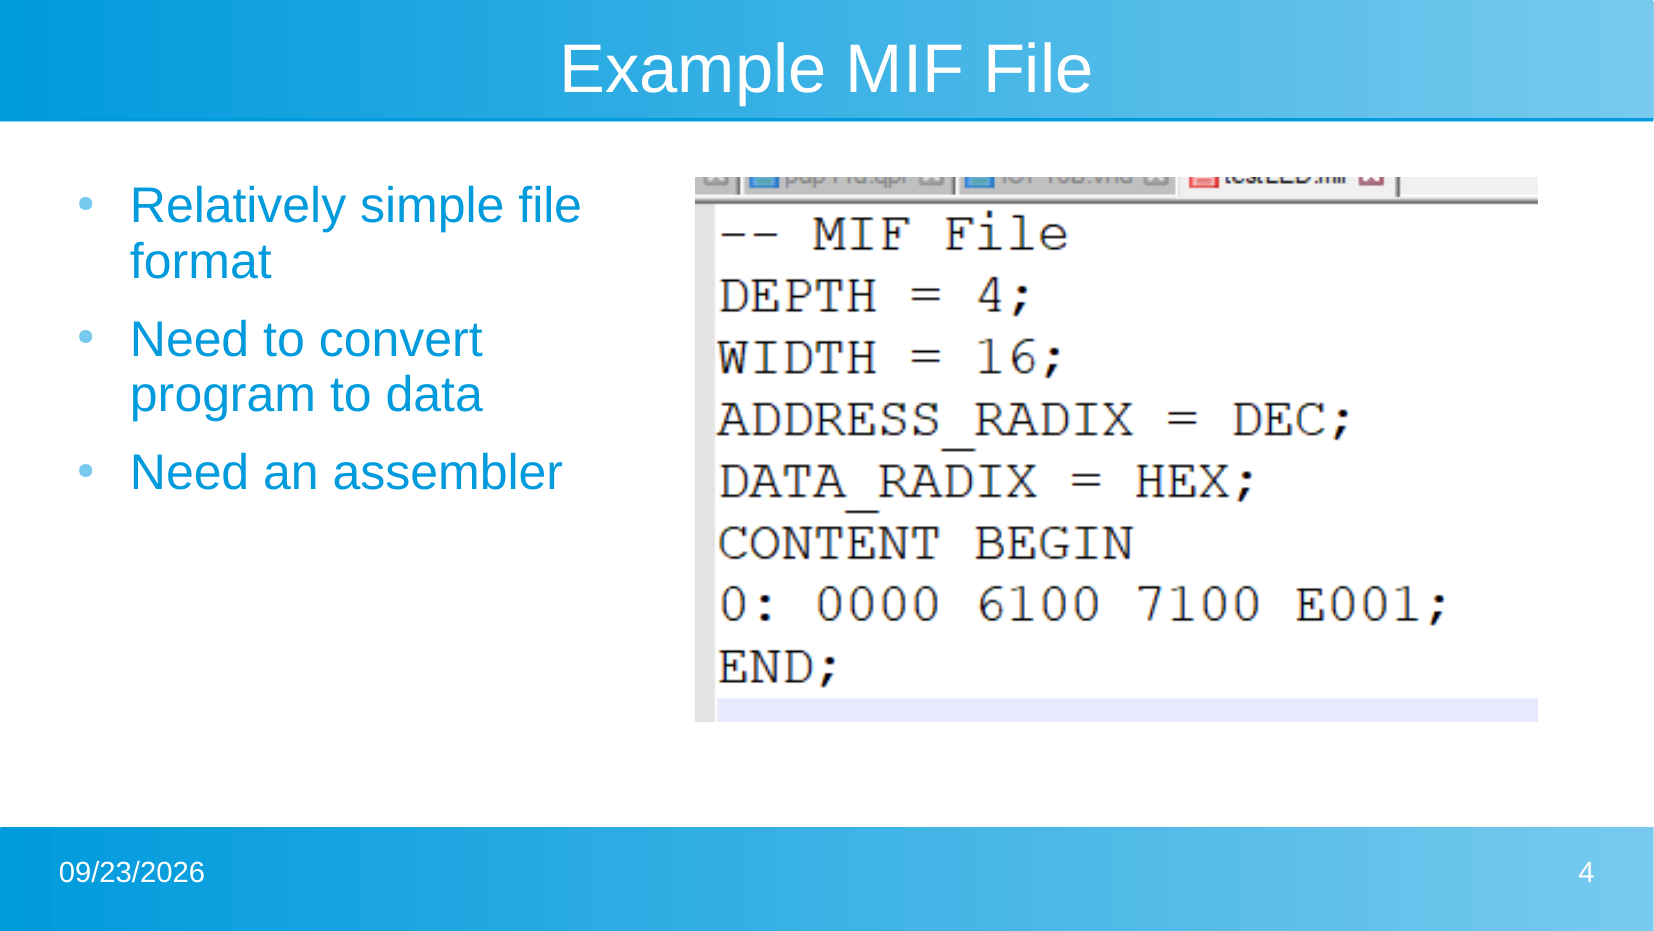

# Example MIF File
Relatively simple file format
Need to convert program to data
Need an assembler
4